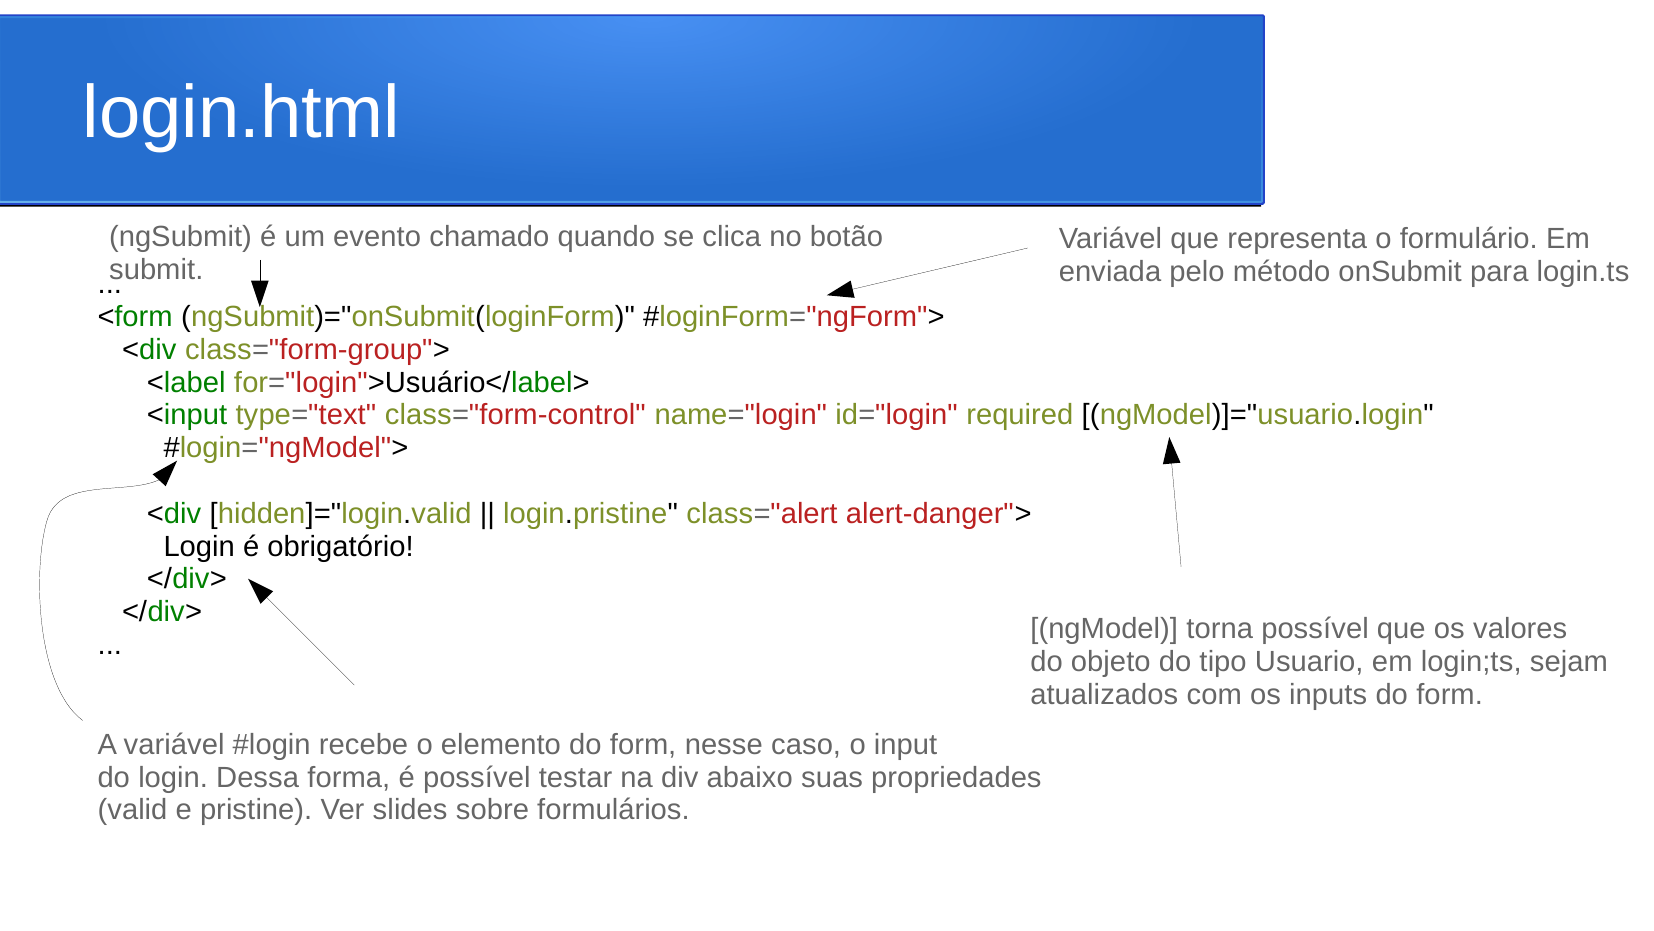

# login.html
(ngSubmit) é um evento chamado quando se clica no botão
submit.
Variável que representa o formulário. Em
enviada pelo método onSubmit para login.ts
...
<form (ngSubmit)="onSubmit(loginForm)" #loginForm="ngForm">
 <div class="form-group">
 <label for="login">Usuário</label>
 <input type="text" class="form-control" name="login" id="login" required [(ngModel)]="usuario.login"
 #login="ngModel">
 <div [hidden]="login.valid || login.pristine" class="alert alert-danger">
 Login é obrigatório!
 </div>
 </div>
...
[(ngModel)] torna possível que os valores
do objeto do tipo Usuario, em login;ts, sejam
atualizados com os inputs do form.
A variável #login recebe o elemento do form, nesse caso, o input
do login. Dessa forma, é possível testar na div abaixo suas propriedades
(valid e pristine). Ver slides sobre formulários.